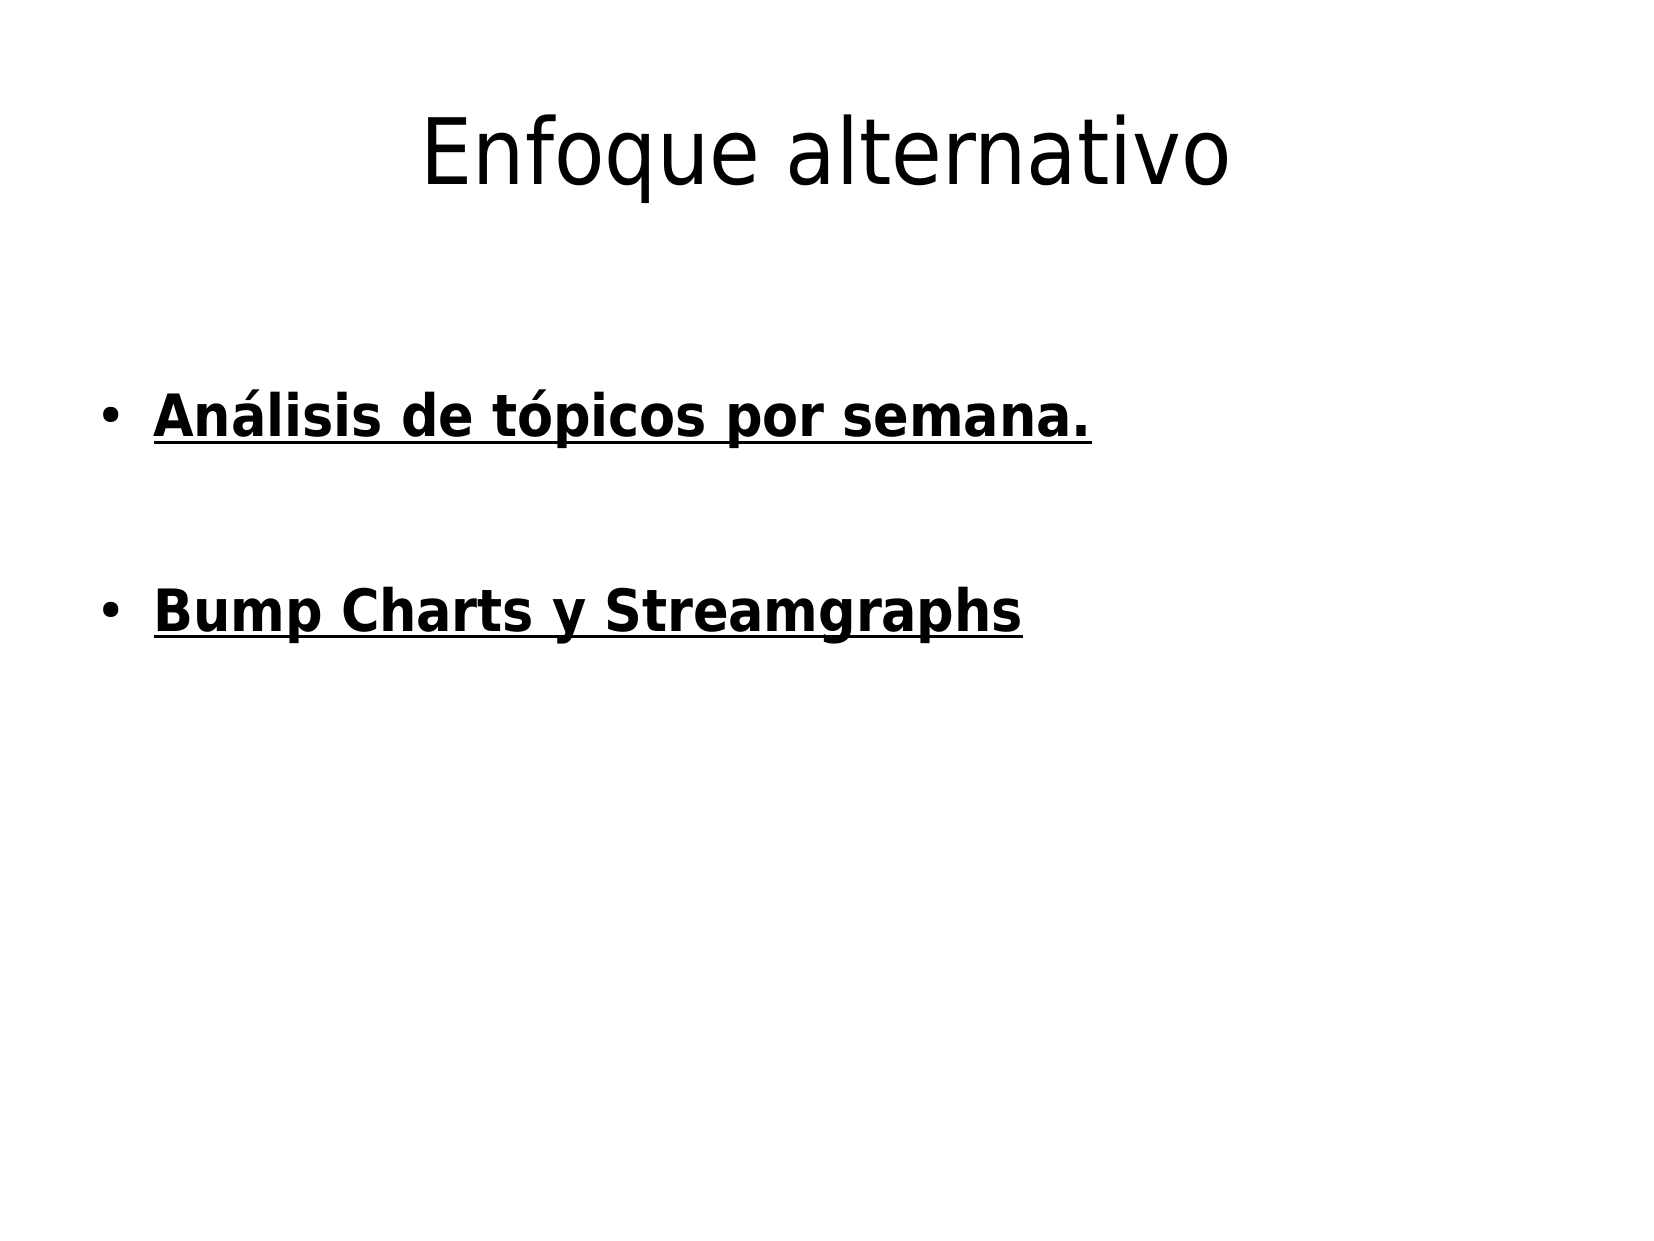

# Enfoque alternativo
Análisis de tópicos por semana.
Bump Charts y Streamgraphs